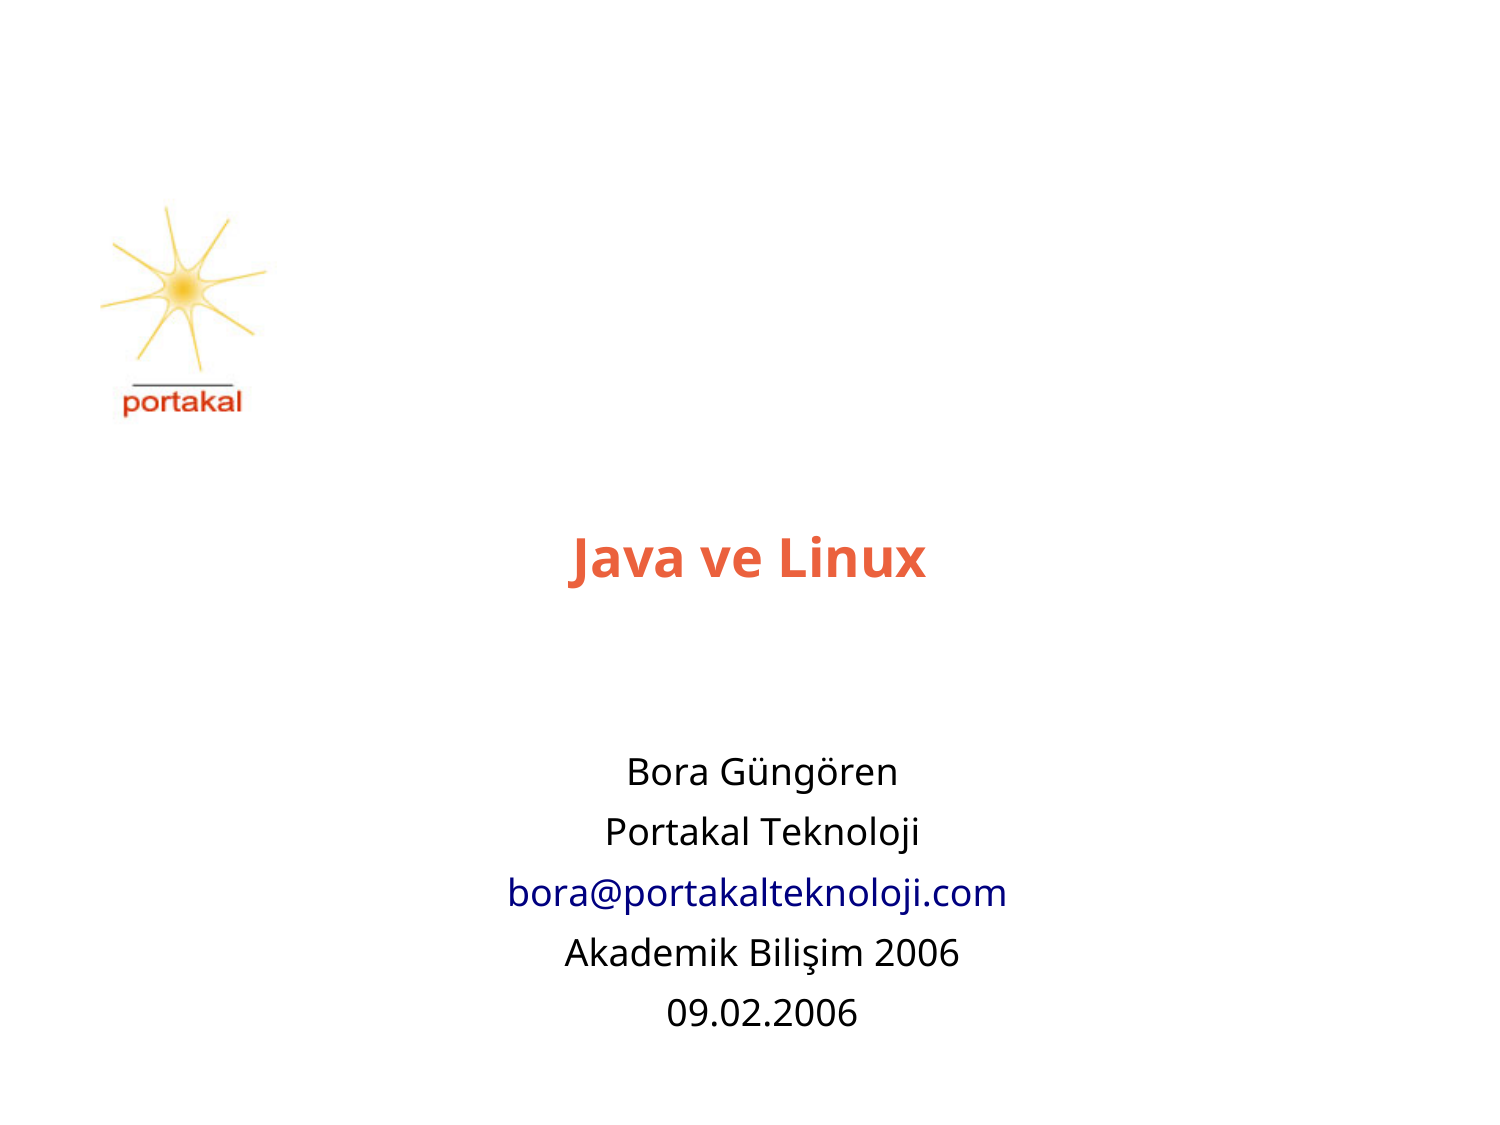

# Java ve Linux
Bora Güngören
Portakal Teknoloji
bora@portakalteknoloji.com
Akademik Bilişim 2006
09.02.2006